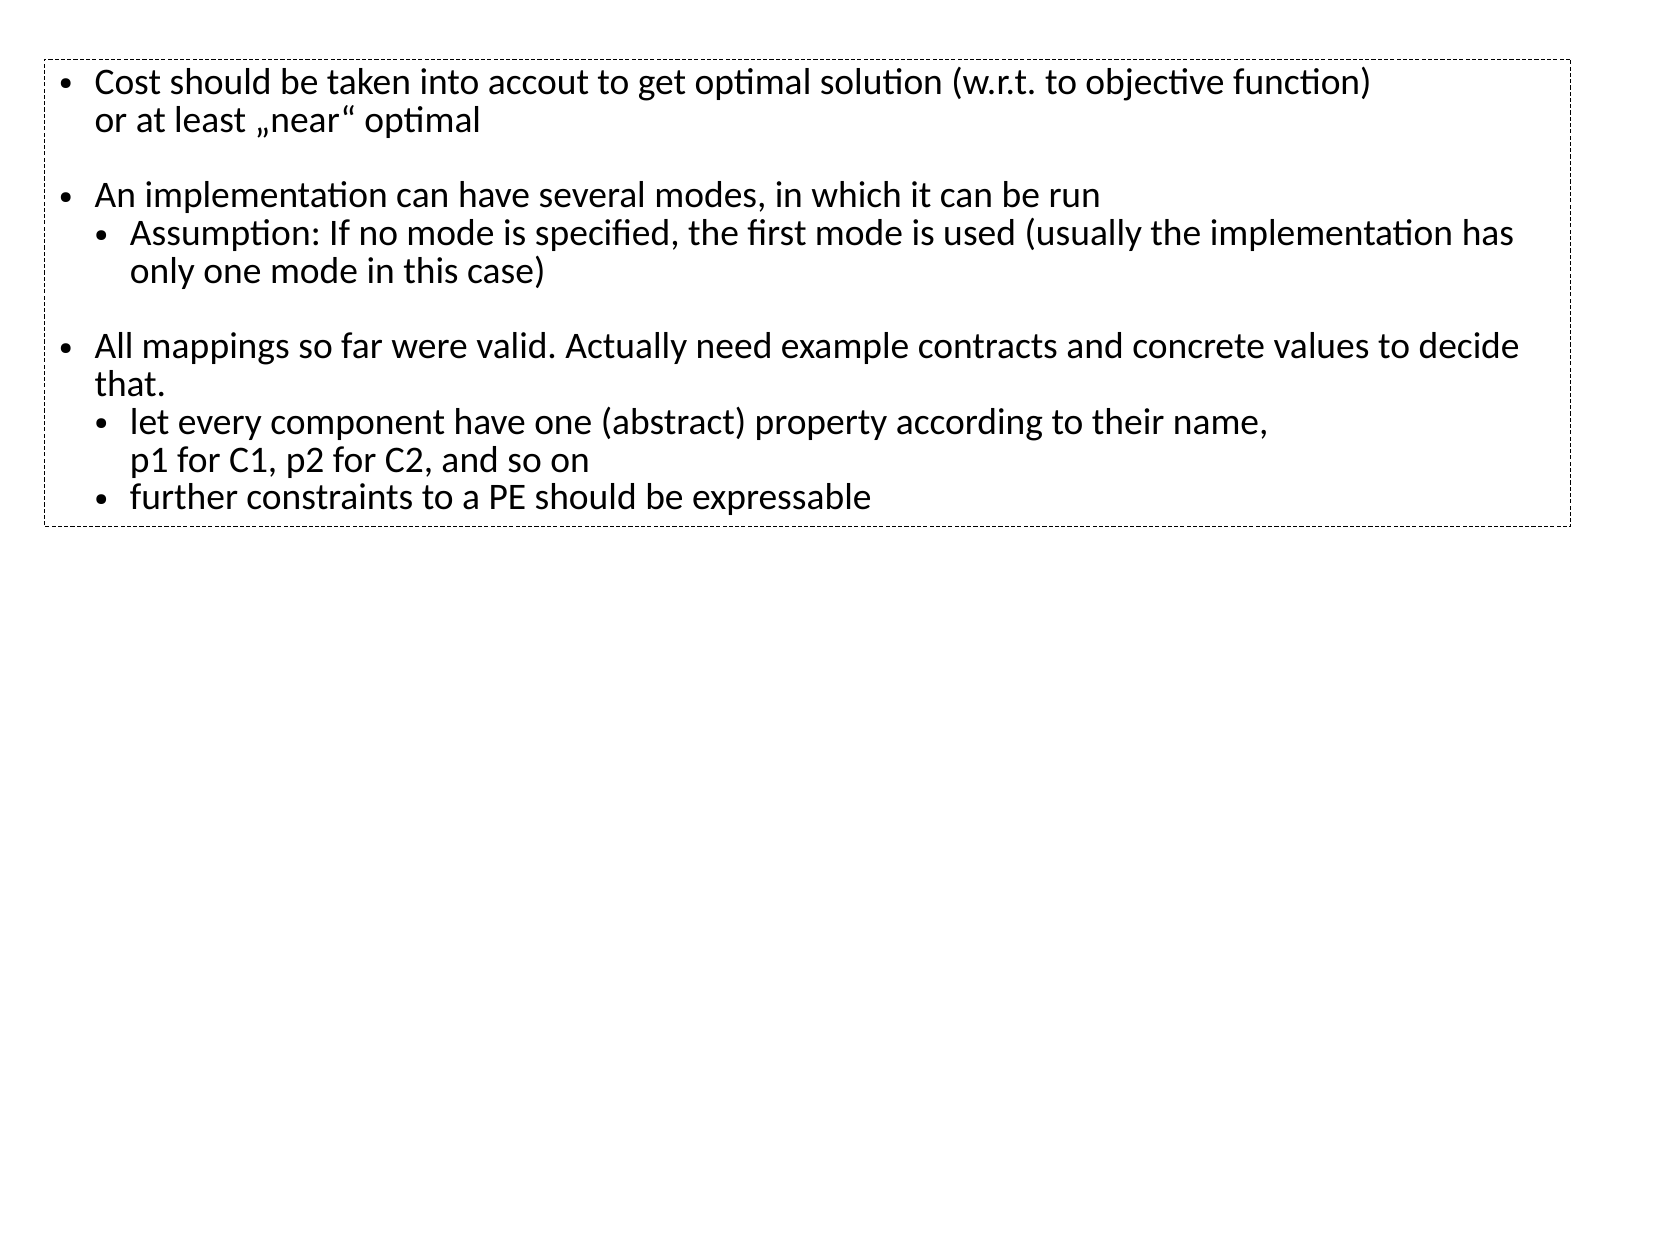

Cost should be taken into accout to get optimal solution (w.r.t. to objective function)
or at least „near“ optimal
An implementation can have several modes, in which it can be run
Assumption: If no mode is specified, the first mode is used (usually the implementation has only one mode in this case)
All mappings so far were valid. Actually need example contracts and concrete values to decide that.
let every component have one (abstract) property according to their name,
p1 for C1, p2 for C2, and so on
further constraints to a PE should be expressable